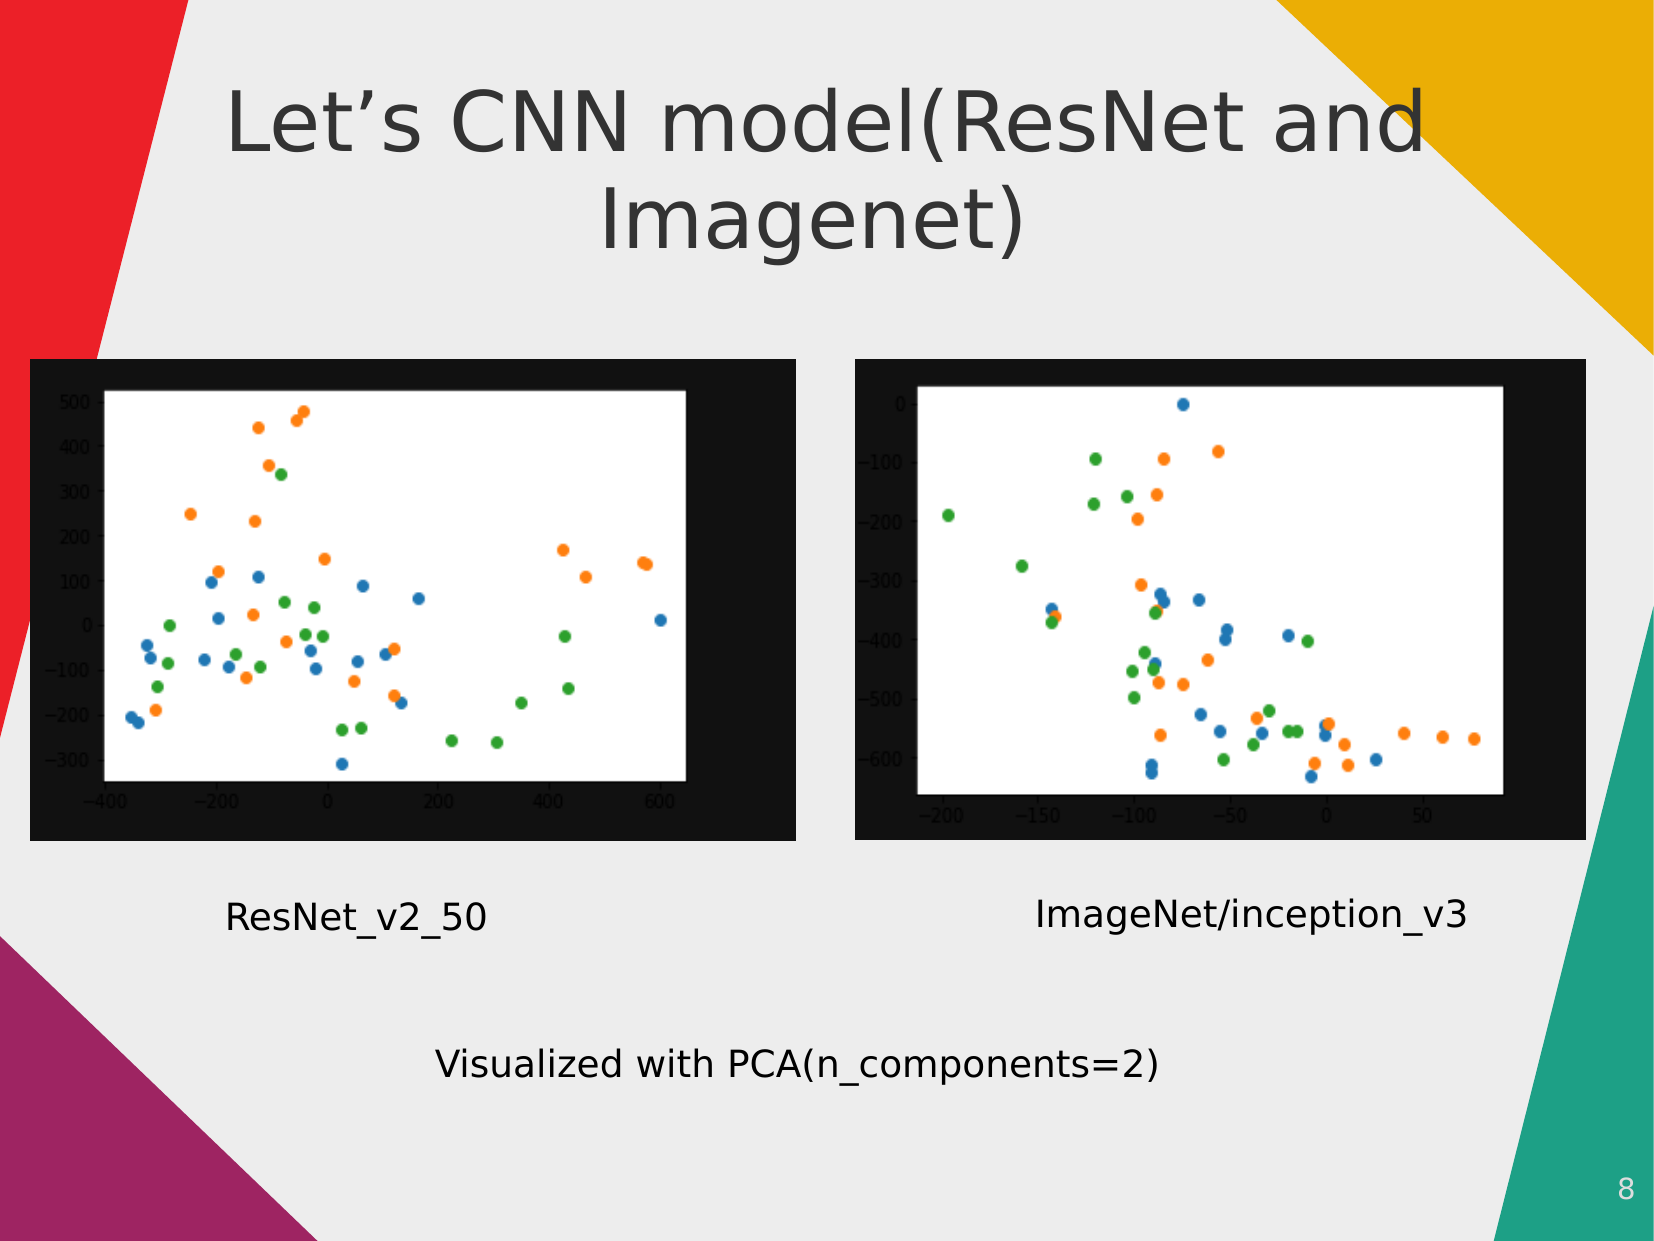

# Let’s CNN model(ResNet and Imagenet)
ImageNet/inception_v3
ResNet_v2_50
Visualized with PCA(n_components=2)
8